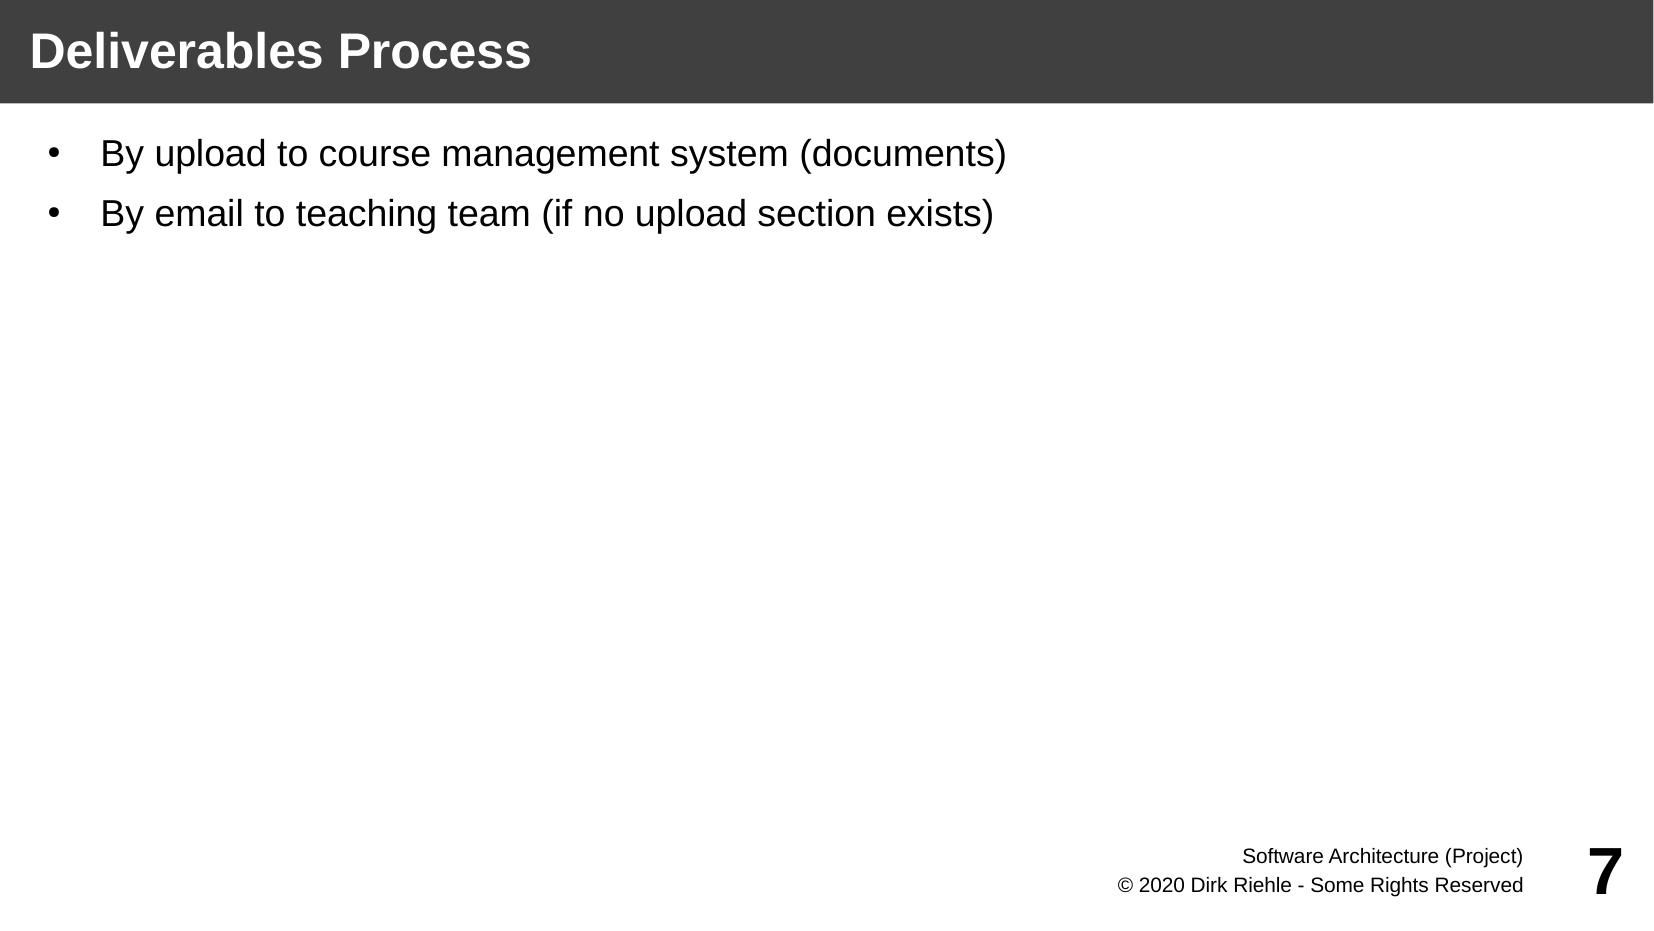

# Deliverables Process
By upload to course management system (documents)
By email to teaching team (if no upload section exists)
Software Architecture (Project)
7
© 2020 Dirk Riehle - Some Rights Reserved